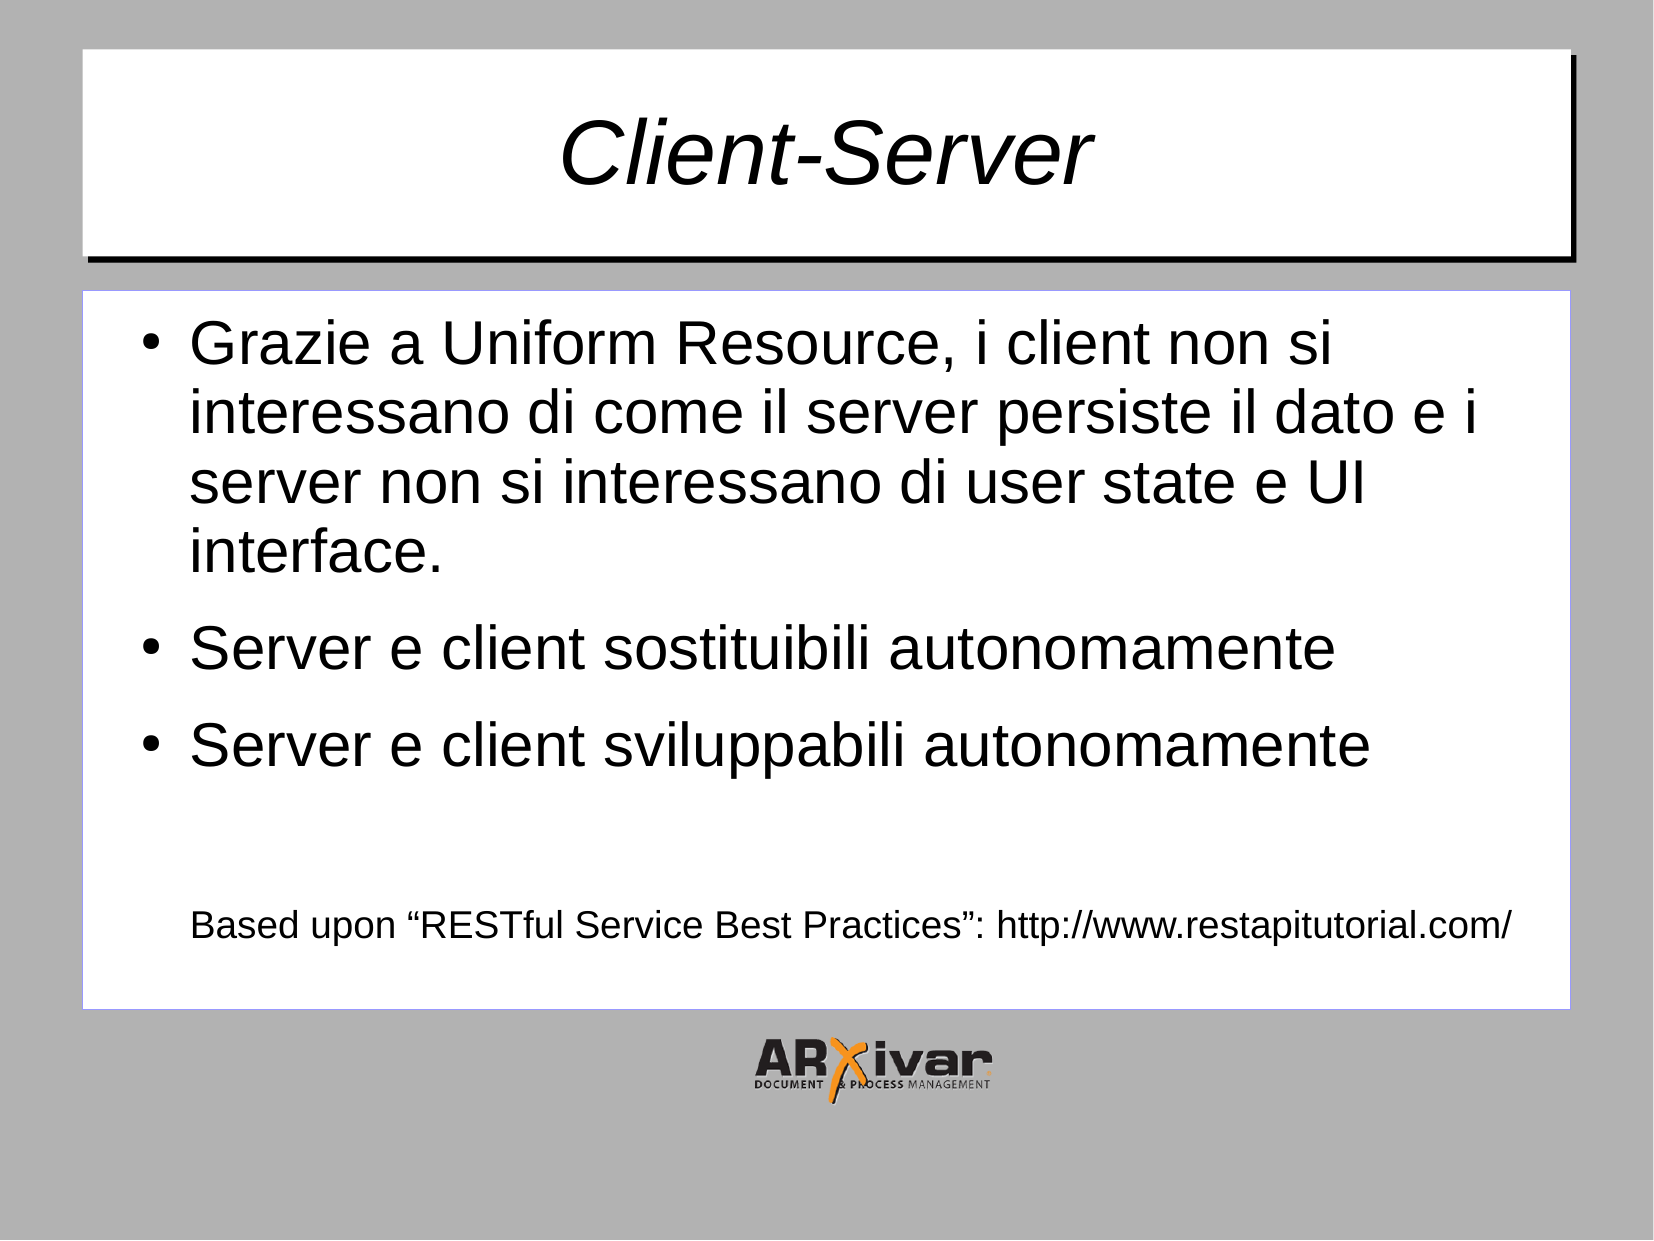

# Client-Server
Grazie a Uniform Resource, i client non si interessano di come il server persiste il dato e i server non si interessano di user state e UI interface.
Server e client sostituibili autonomamente
Server e client sviluppabili autonomamente
Based upon “RESTful Service Best Practices”: http://www.restapitutorial.com/